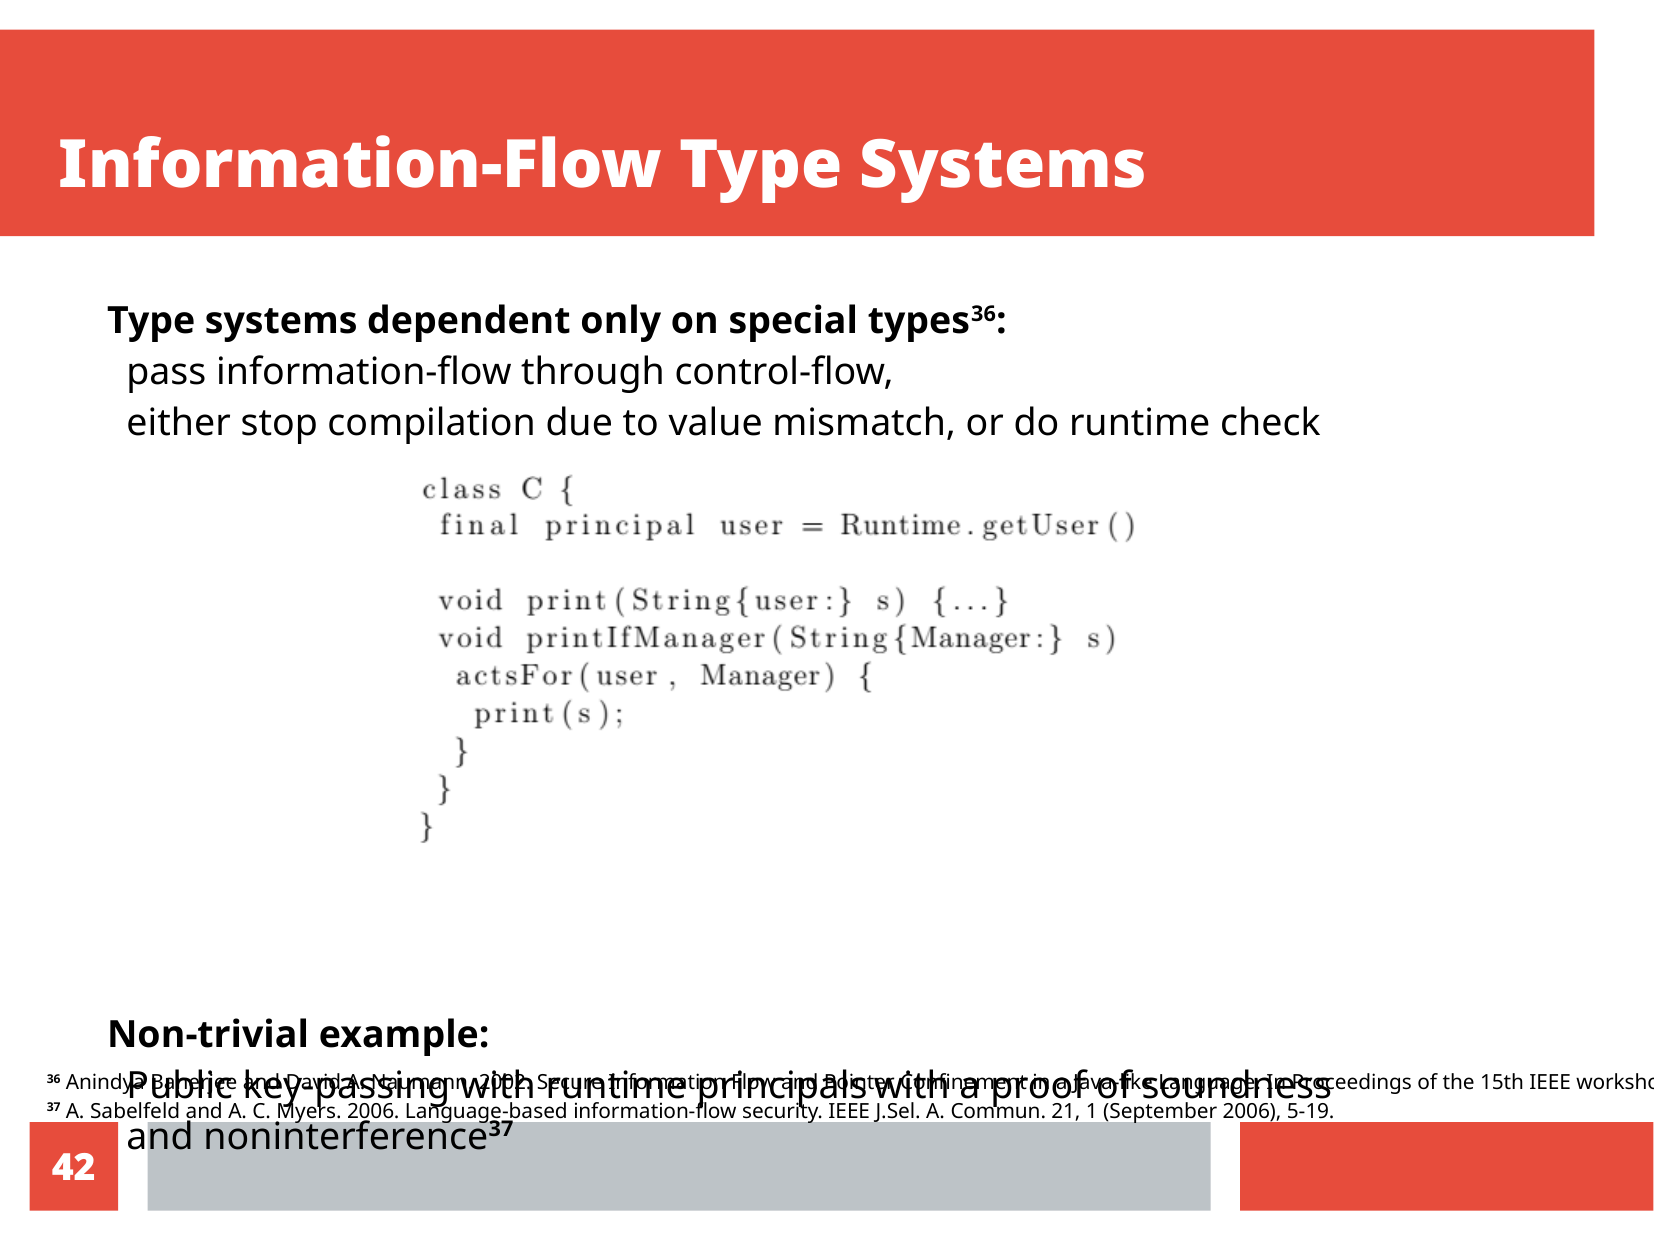

# Information-Flow Type Systems
Type systems dependent only on special types36:
 pass information-flow through control-flow,
 either stop compilation due to value mismatch, or do runtime check
Non-trivial example:
 Public key-passing with runtime principals with a proof of soundness
 and noninterference37
36 Anindya Banerjee and David A. Naumann. 2002. Secure Information Flow and Pointer Confinement in a Java-like Language. In Proceedings of the 15th IEEE workshop on Computer Security Foundations (CSFW '02). IEEE Computer Society, Washington, DC, USA, 253-.
37 A. Sabelfeld and A. C. Myers. 2006. Language-based information-flow security. IEEE J.Sel. A. Commun. 21, 1 (September 2006), 5-19.
42